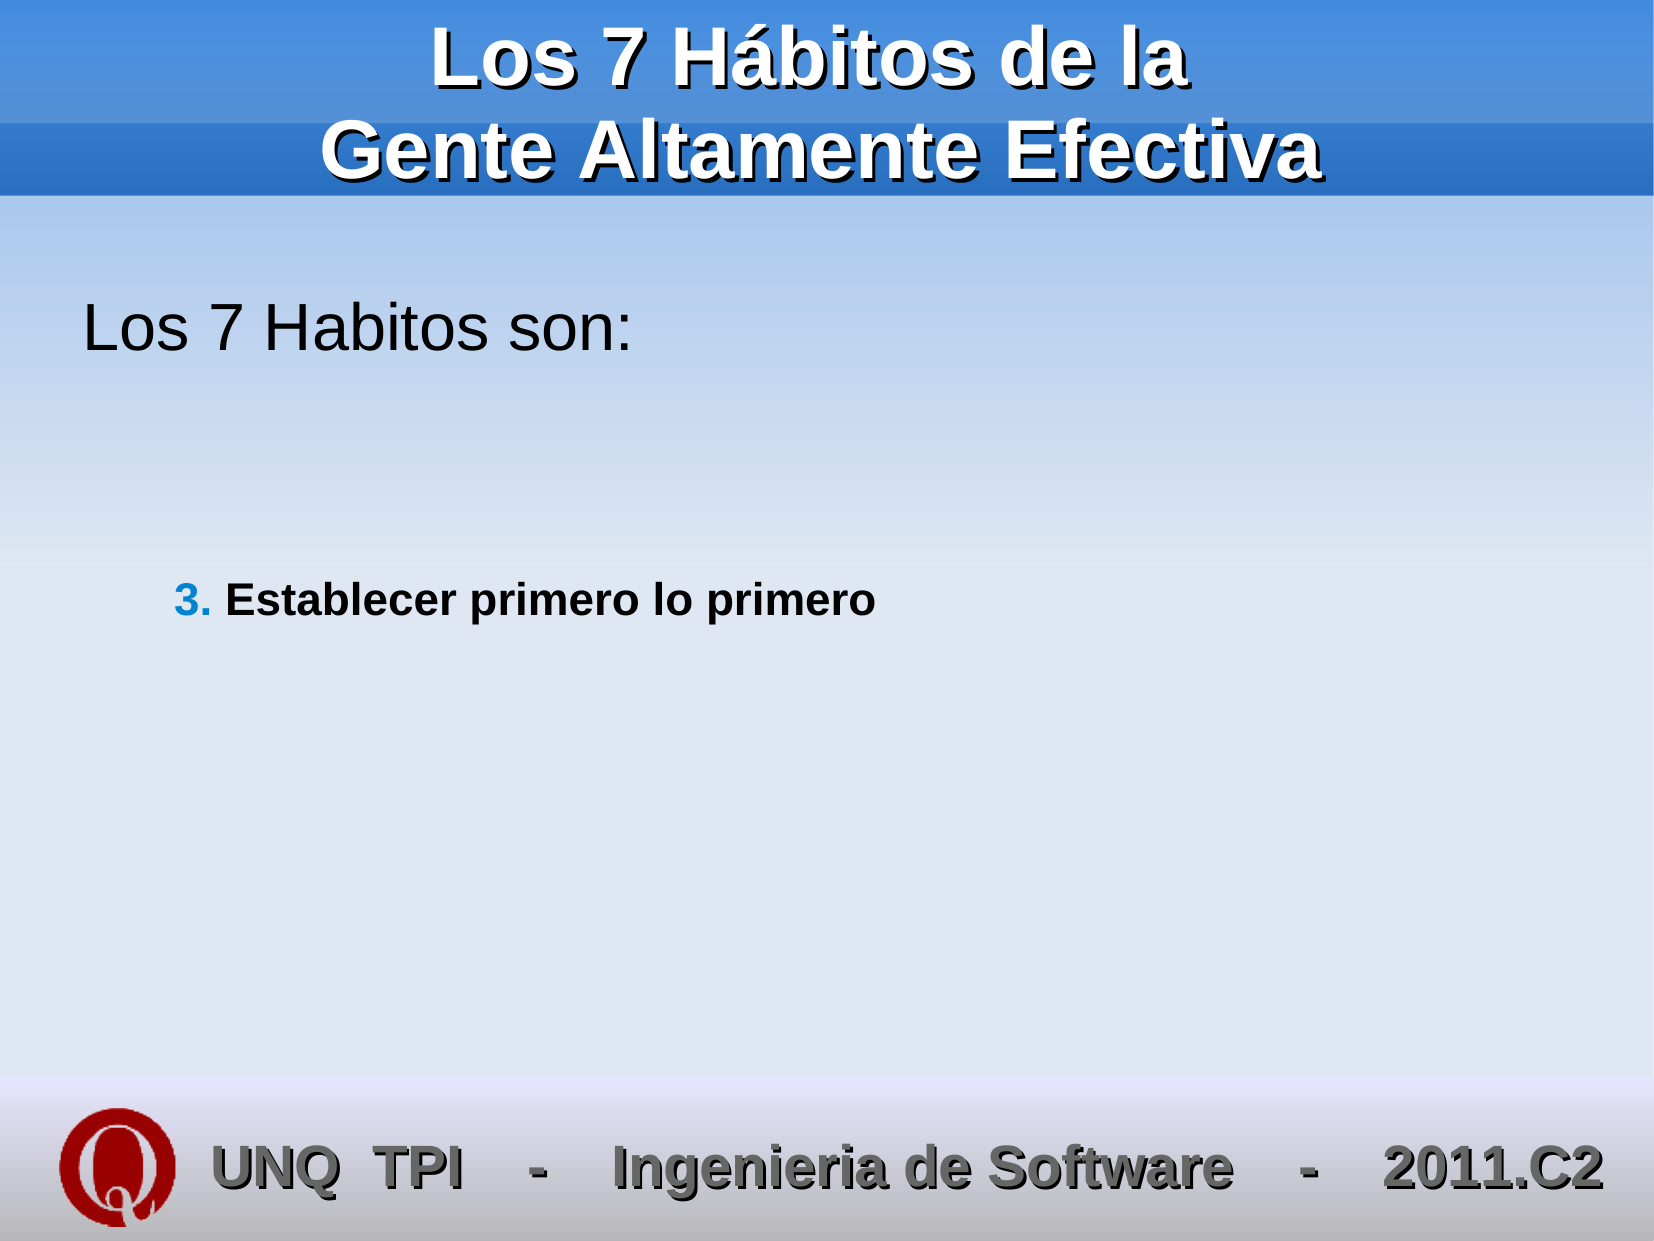

Los 7 Hábitos de la
Gente Altamente Efectiva
# Los 7 Habitos son:
3. Establecer primero lo primero
UNQ TPI - Ingenieria de Software - 2011.C2